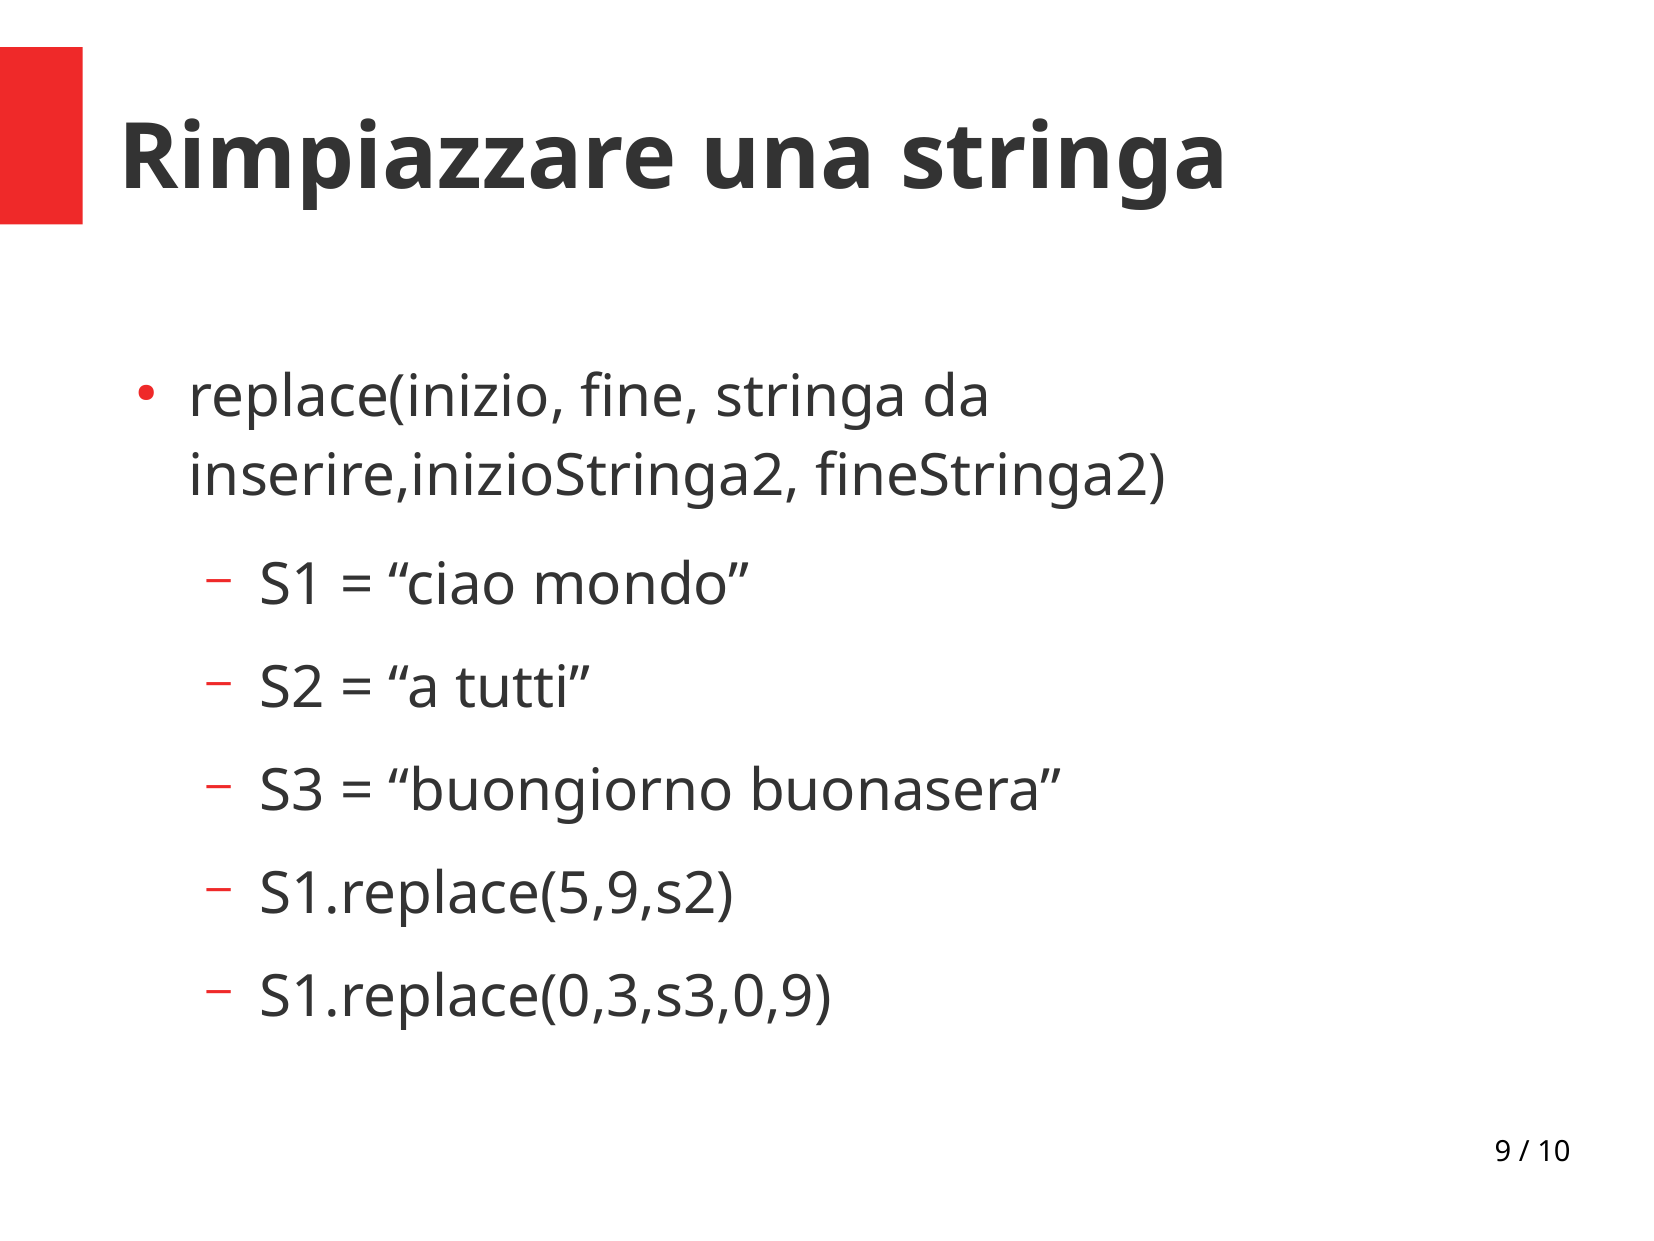

# Rimpiazzare una stringa
replace(inizio, fine, stringa da inserire,inizioStringa2, fineStringa2)
S1 = “ciao mondo”
S2 = “a tutti”
S3 = “buongiorno buonasera”
S1.replace(5,9,s2)
S1.replace(0,3,s3,0,9)
9